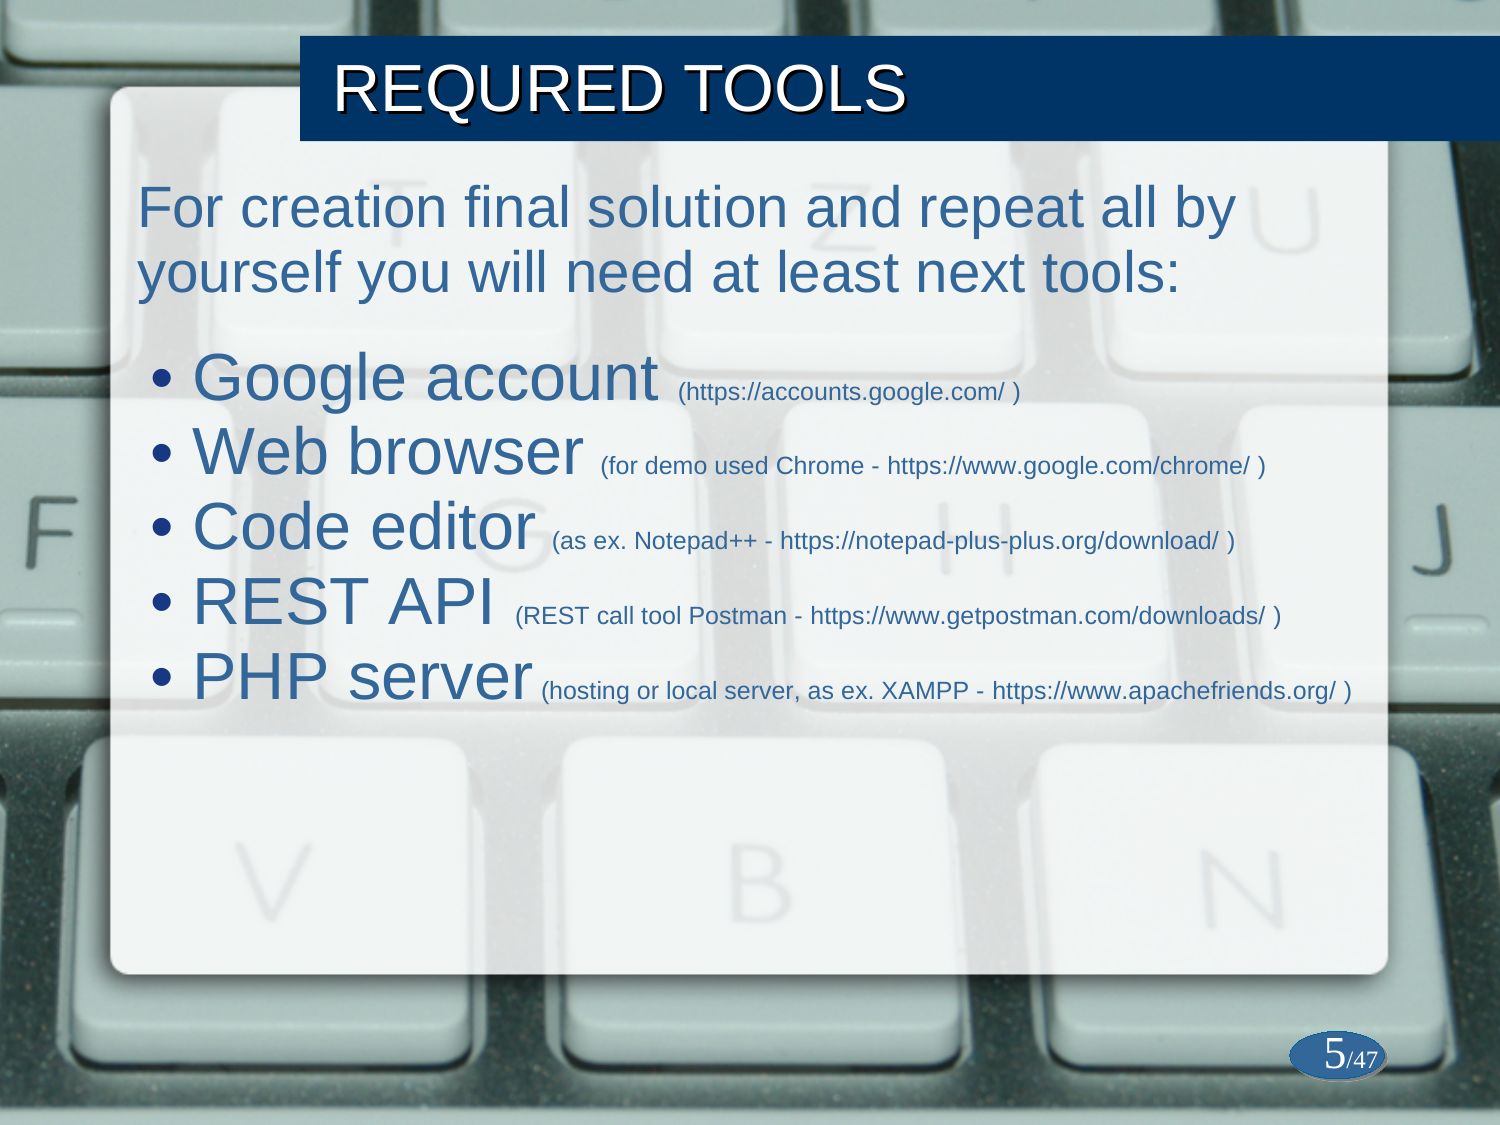

# REQURED TOOLS
For creation final solution and repeat all by yourself you will need at least next tools:
 Google account (https://accounts.google.com/ )
 Web browser (for demo used Chrome - https://www.google.com/chrome/ )
 Code editor (as ex. Notepad++ - https://notepad-plus-plus.org/download/ )
 REST API (REST call tool Postman - https://www.getpostman.com/downloads/ )
 PHP server (hosting or local server, as ex. XAMPP - https://www.apachefriends.org/ )
5